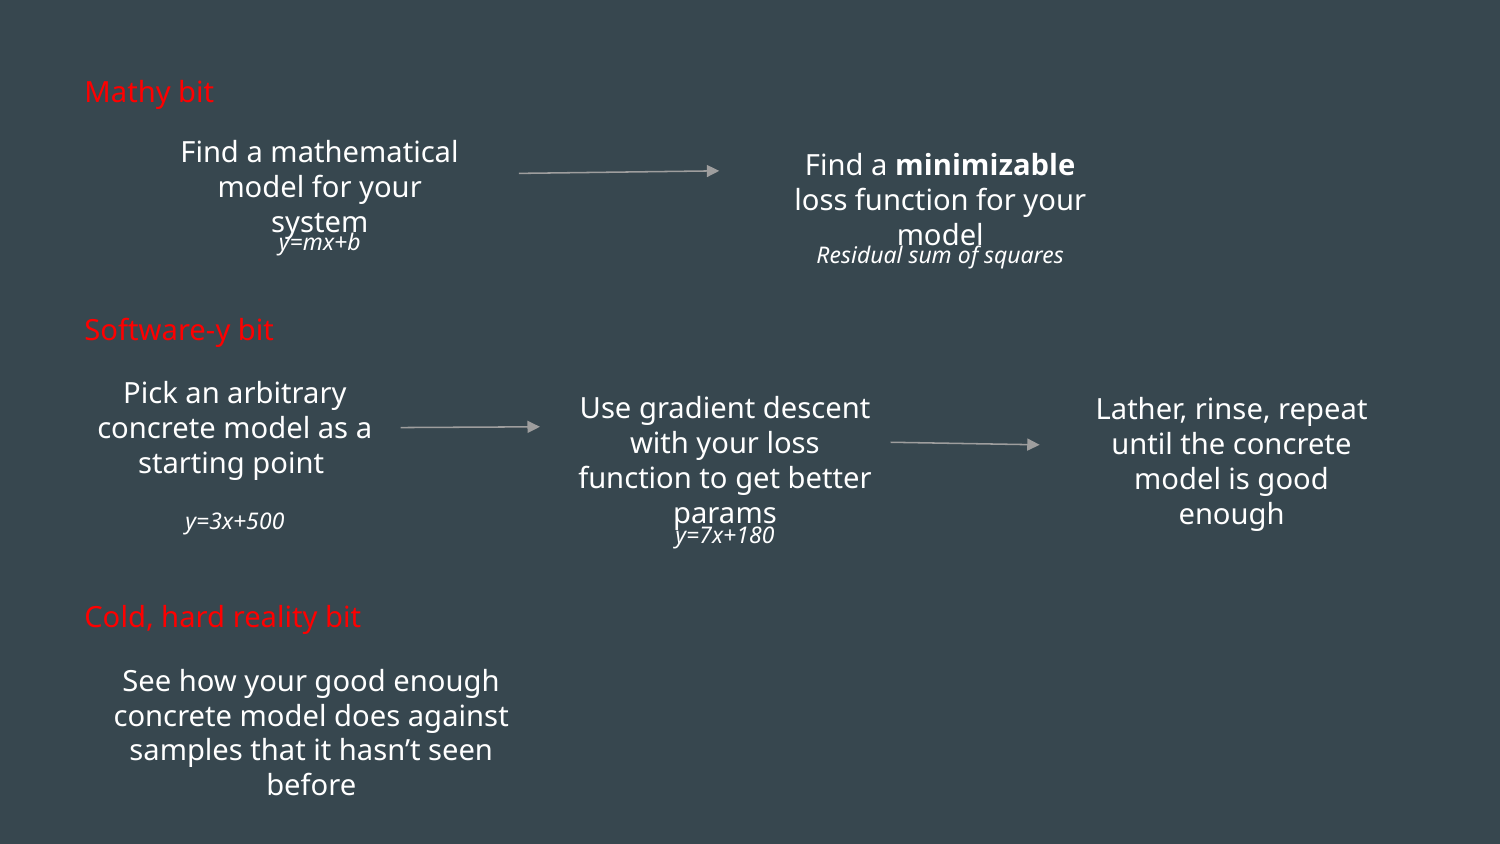

Mathy bit
Find a mathematical model for your system
Find a minimizable loss function for your model
y=mx+b
Residual sum of squares
Software-y bit
Pick an arbitrary concrete model as a starting point
Use gradient descent with your loss function to get better params
Lather, rinse, repeat until the concrete model is good enough
y=3x+500
y=7x+180
Cold, hard reality bit
See how your good enough concrete model does against samples that it hasn’t seen before